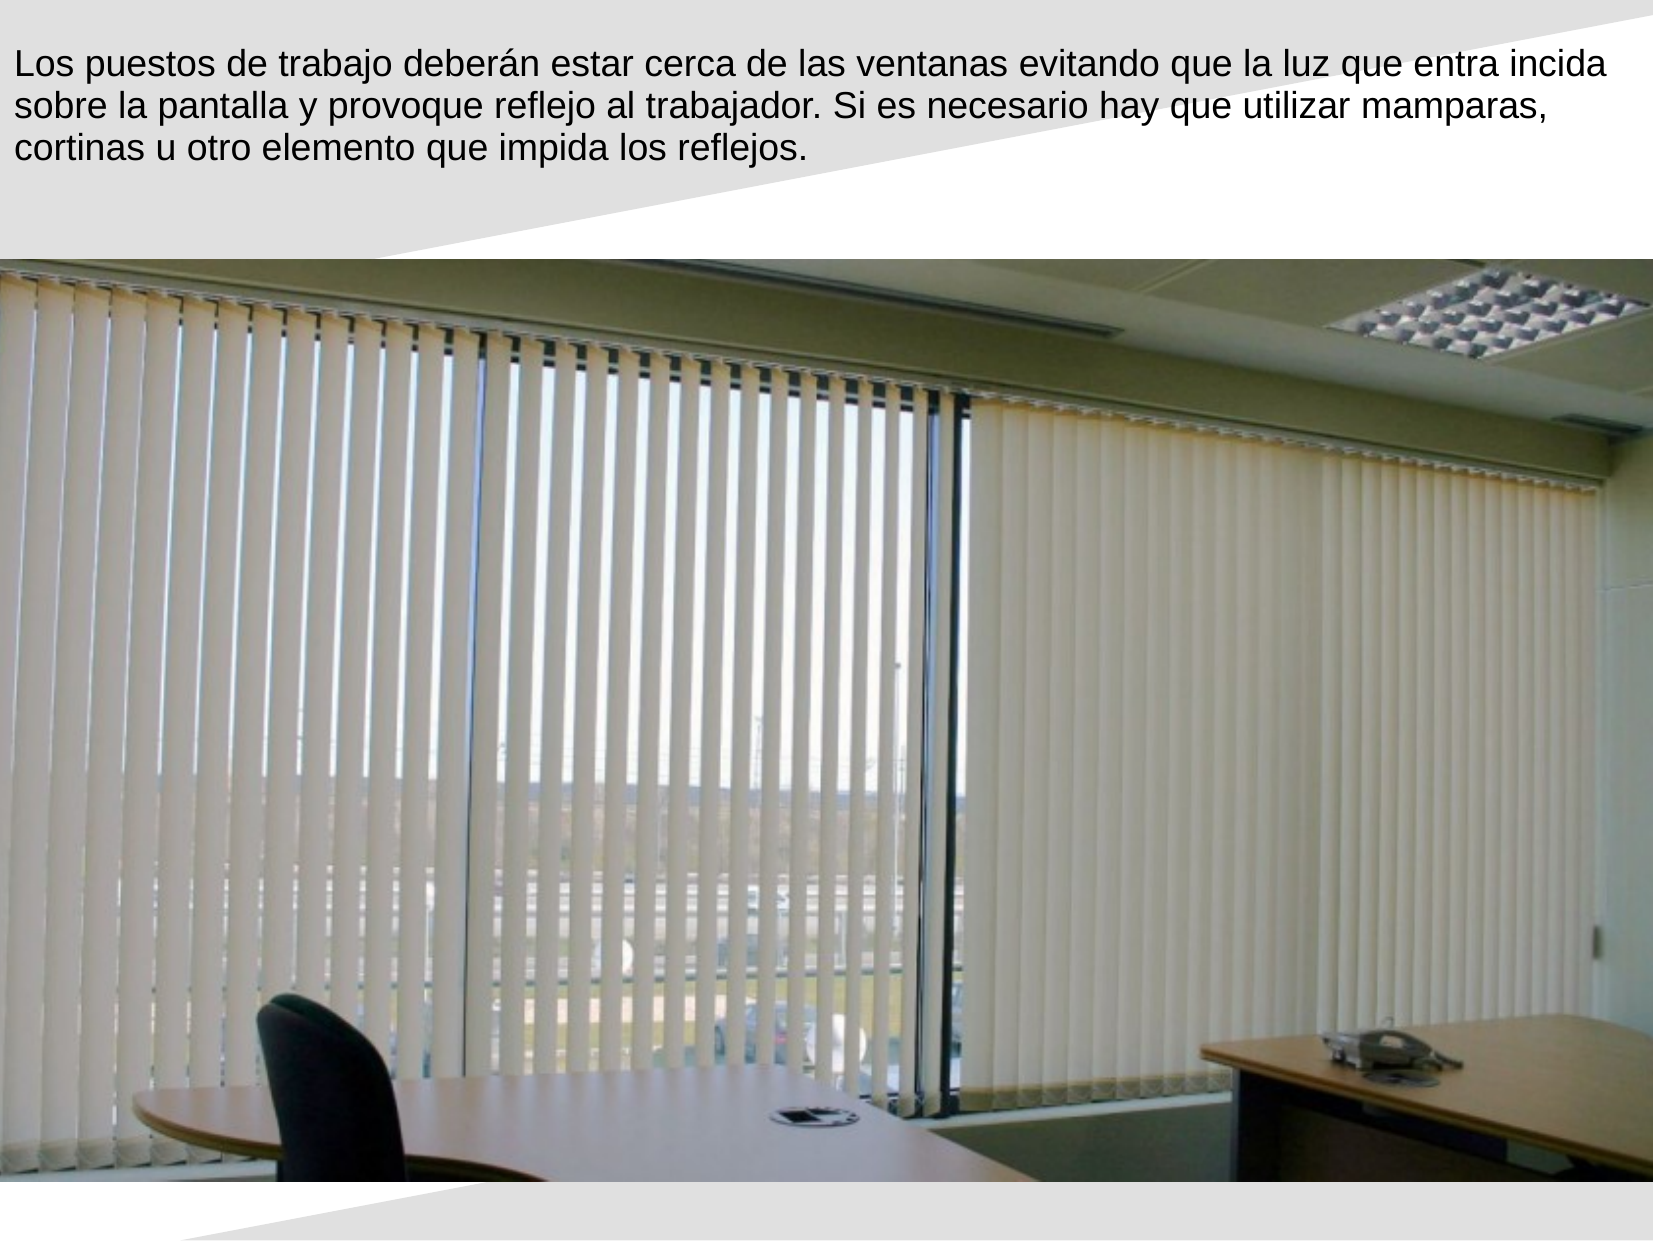

Los puestos de trabajo deberán estar cerca de las ventanas evitando que la luz que entra incida sobre la pantalla y provoque reflejo al trabajador. Si es necesario hay que utilizar mamparas, cortinas u otro elemento que impida los reflejos.
10